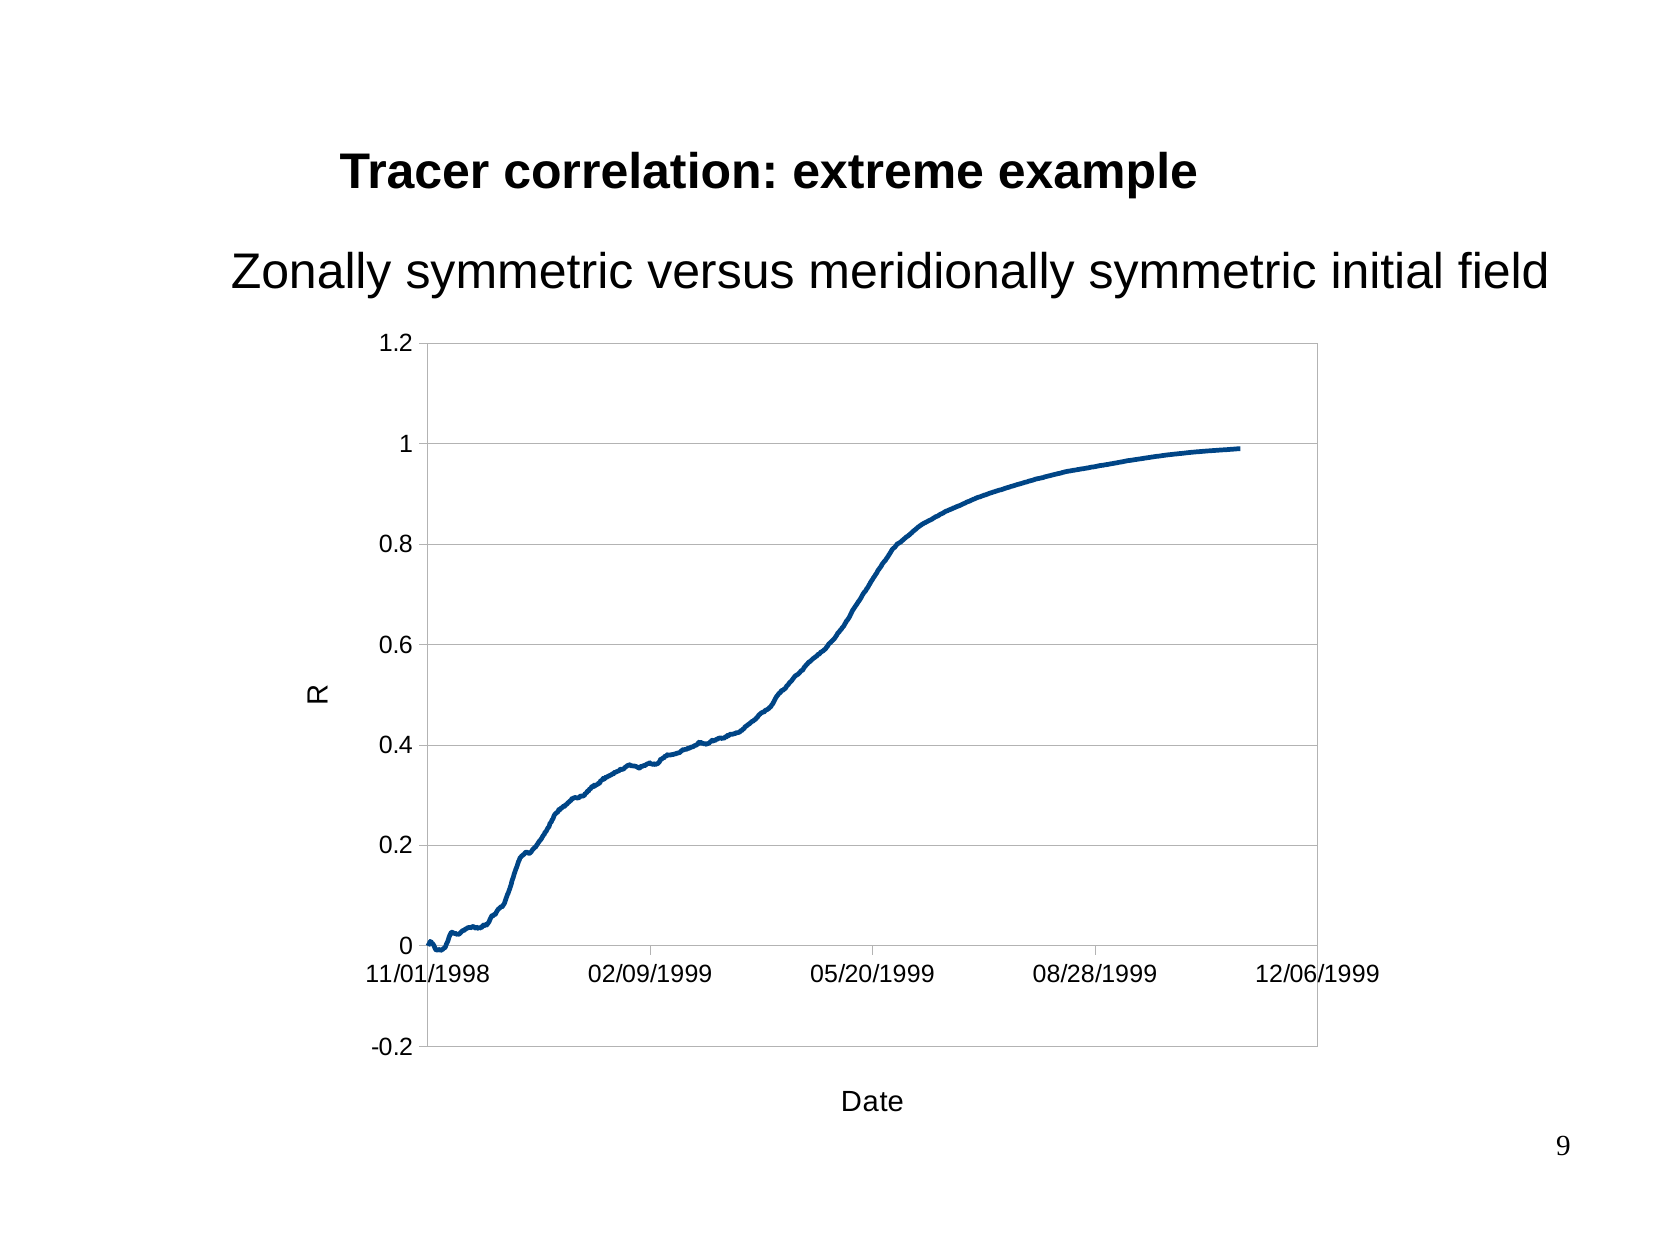

Tracer correlation: extreme example
Zonally symmetric versus meridionally symmetric initial field
### Chart
| Category | Tracer correlation |
|---|---|9